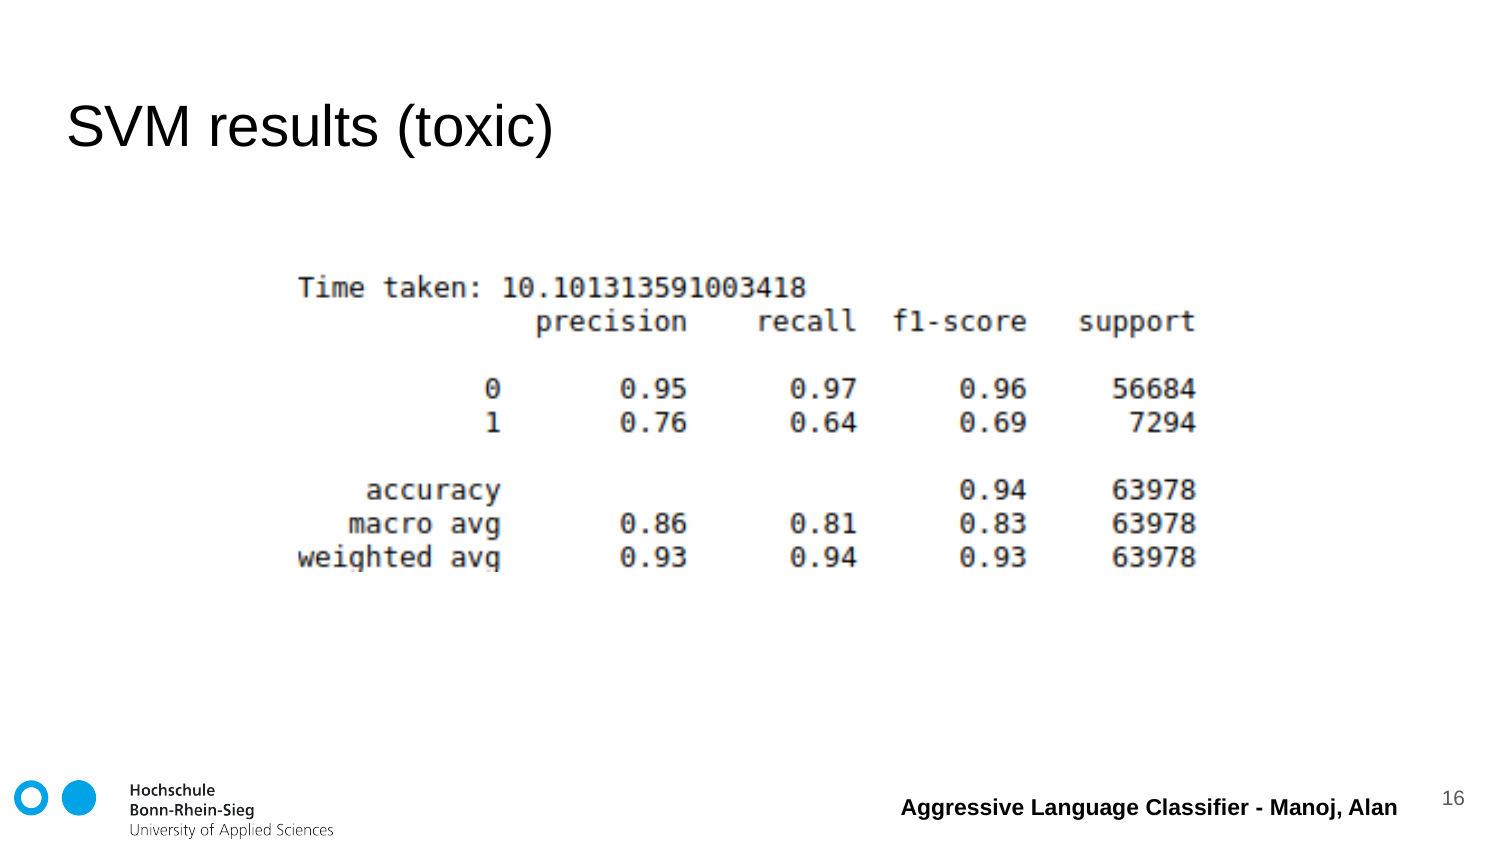

# SVM results (toxic)
Aggressive Language Classifier - Manoj, Alan